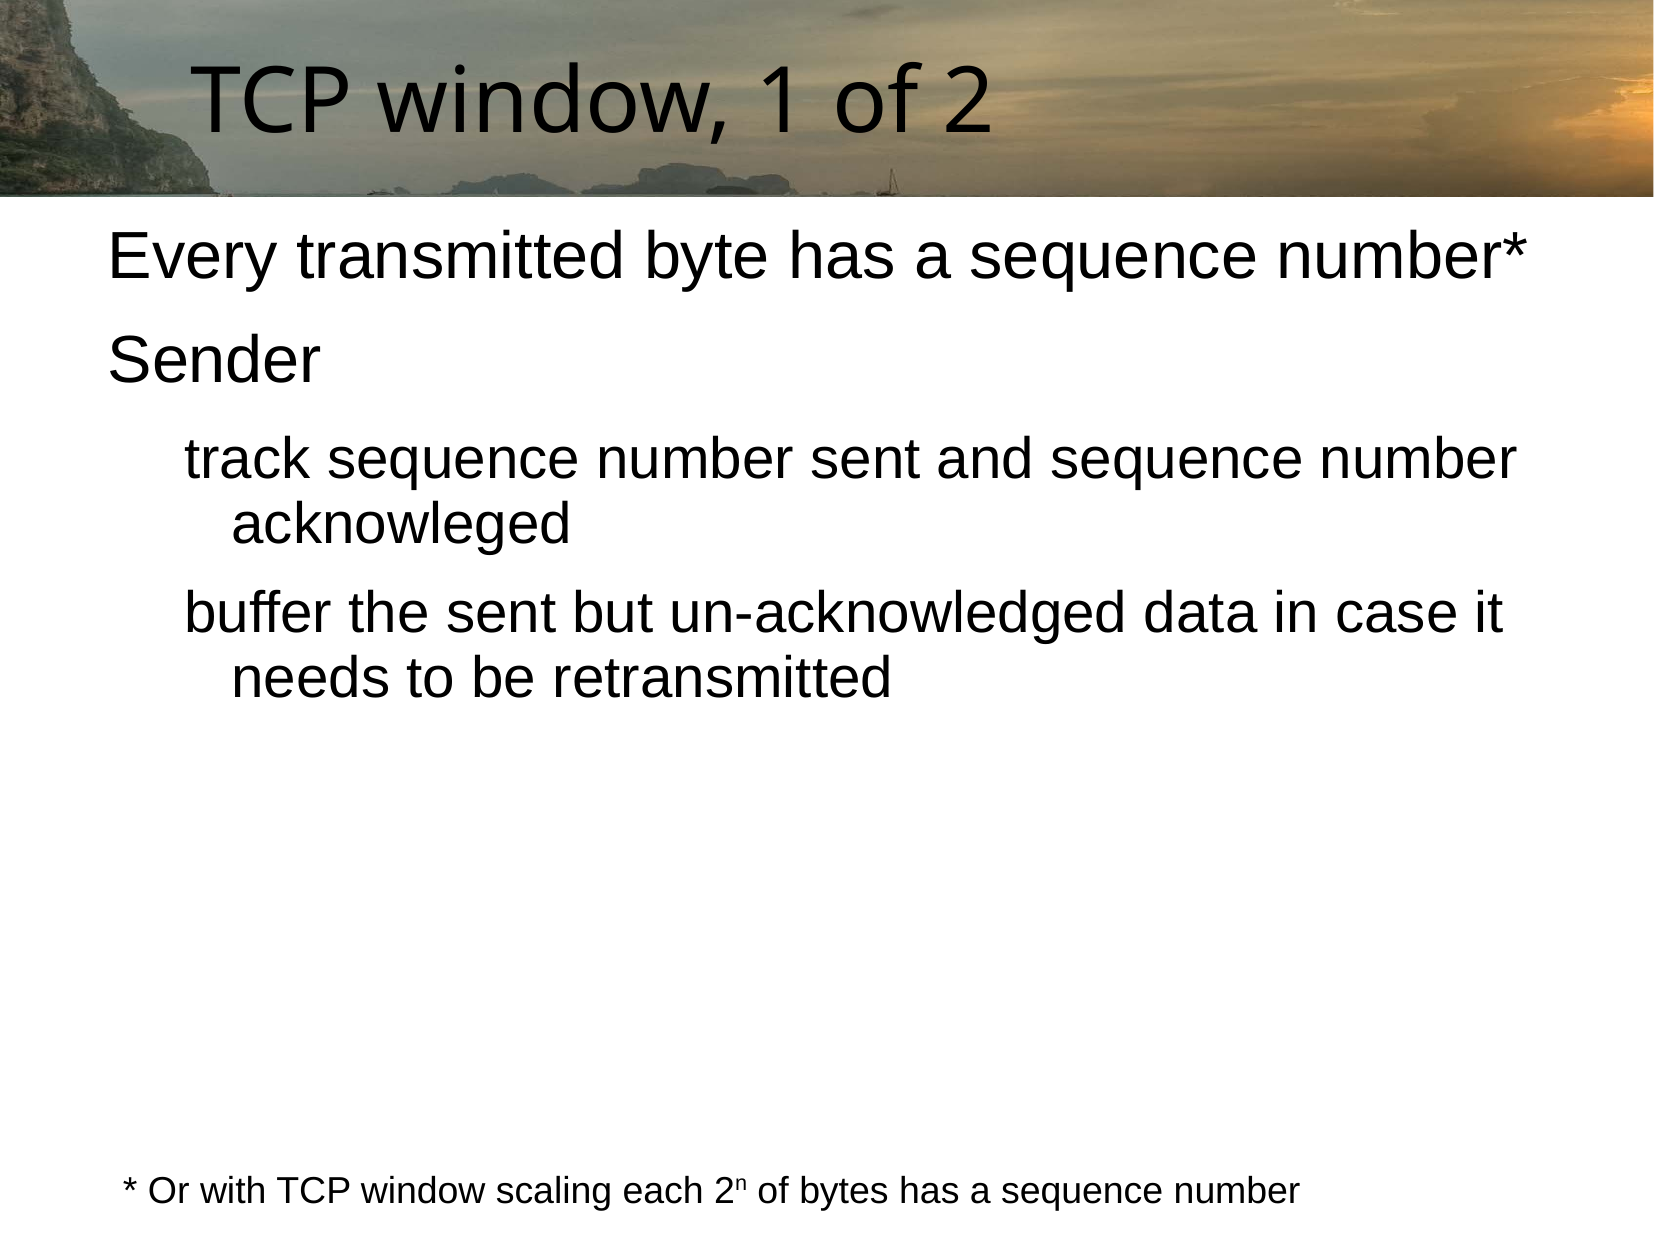

# TCP window, 1 of 2
Every transmitted byte has a sequence number*
Sender
track sequence number sent and sequence number acknowleged
buffer the sent but un-acknowledged data in case it needs to be retransmitted
* Or with TCP window scaling each 2n of bytes has a sequence number